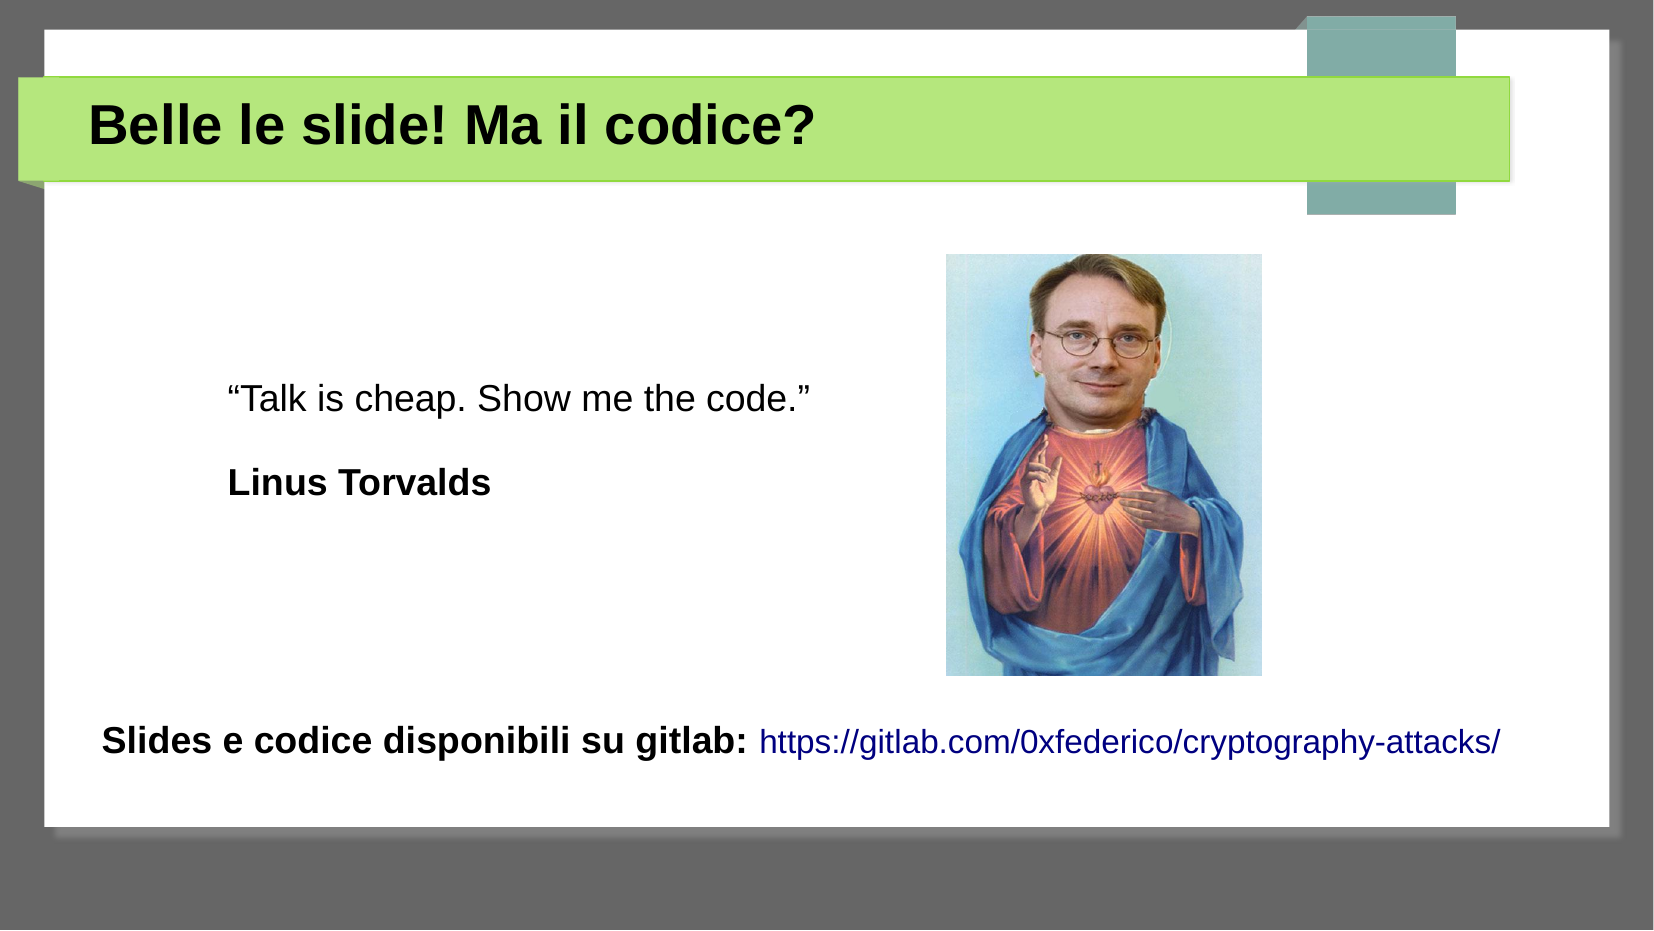

# Belle le slide! Ma il codice?
“Talk is cheap. Show me the code.”
Linus Torvalds
Slides e codice disponibili su gitlab: https://gitlab.com/0xfederico/cryptography-attacks/